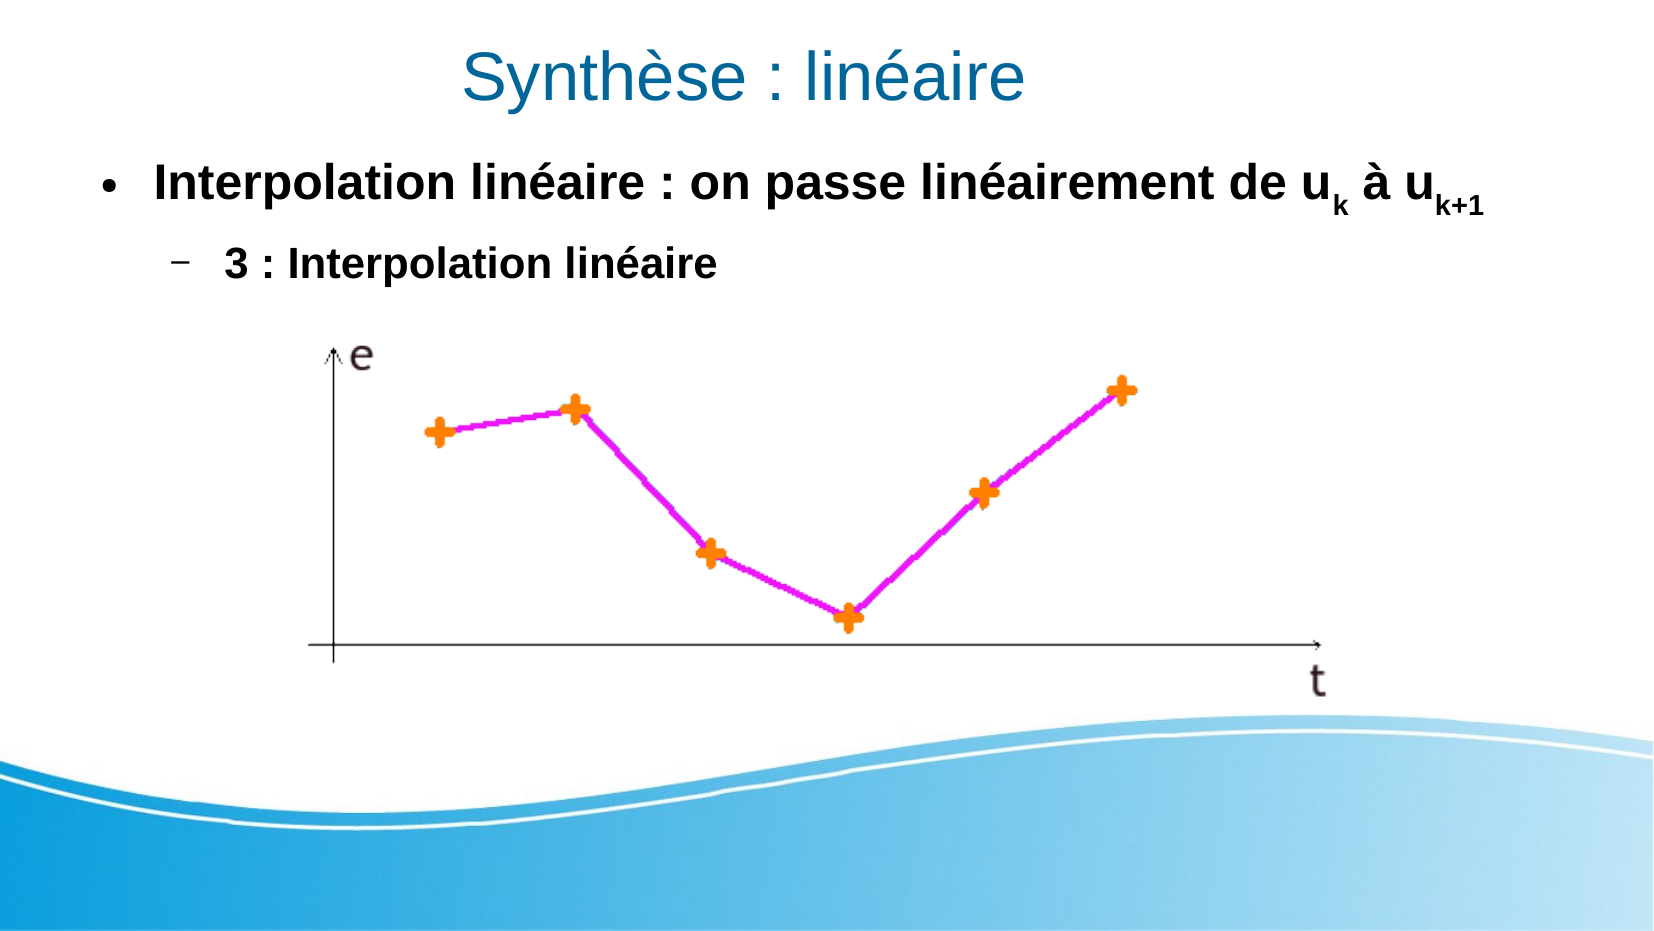

# Synthèse : linéaire
Interpolation linéaire : on passe linéairement de uk à uk+1
3 : Interpolation linéaire